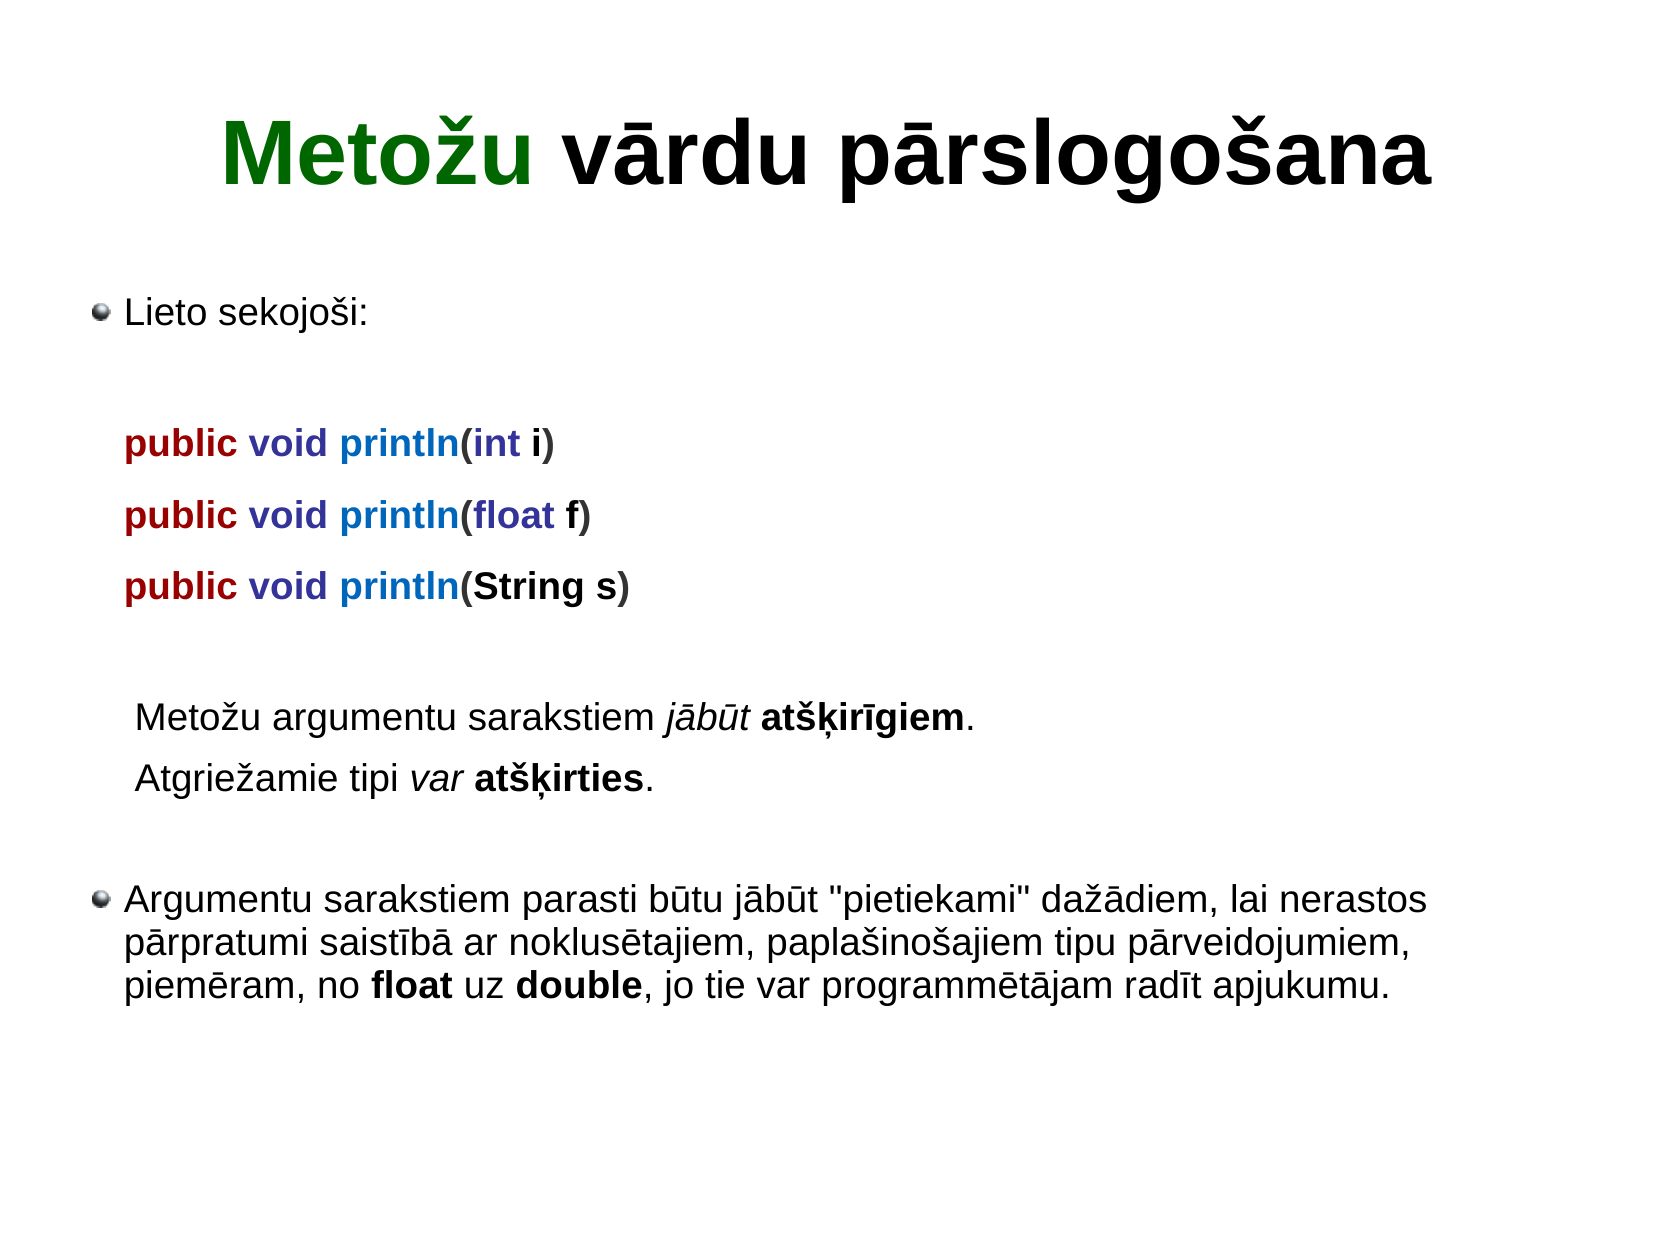

# Metožu vārdu pārslogošana
Lieto sekojoši:
public void println(int i)
public void println(float f)
public void println(String s)
 Metožu argumentu sarakstiem jābūt atšķirīgiem.
 Atgriežamie tipi var atšķirties.
Argumentu sarakstiem parasti būtu jābūt "pietiekami" dažādiem, lai nerastos pārpratumi saistībā ar noklusētajiem, paplašinošajiem tipu pārveidojumiem, piemēram, no float uz double, jo tie var programmētājam radīt apjukumu.